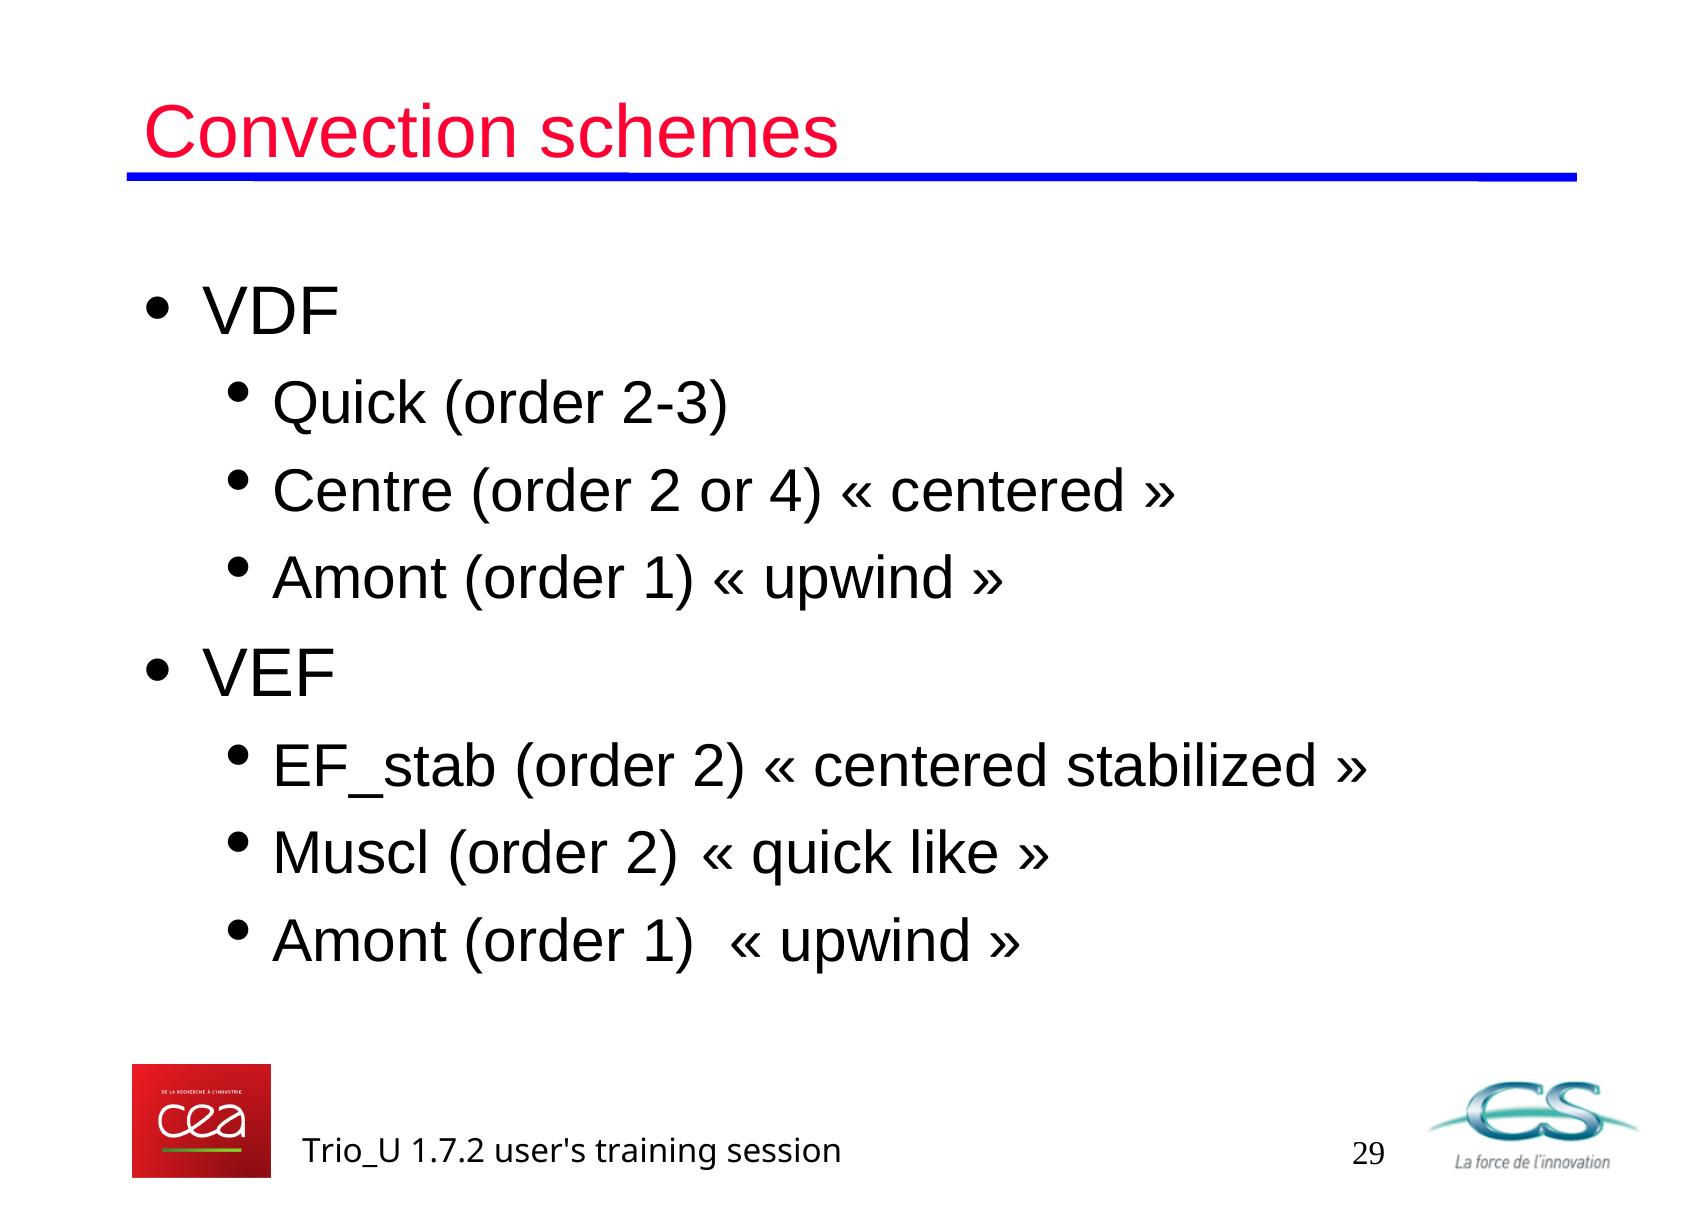

# Convection schemes
VDF
Quick (order 2-3)
Centre (order 2 or 4) « centered »
Amont (order 1) « upwind »
VEF
EF_stab (order 2) « centered stabilized »
Muscl (order 2)	 « quick like »
Amont (order 1)  « upwind »
Trio_U 1.7.2 user's training session
29